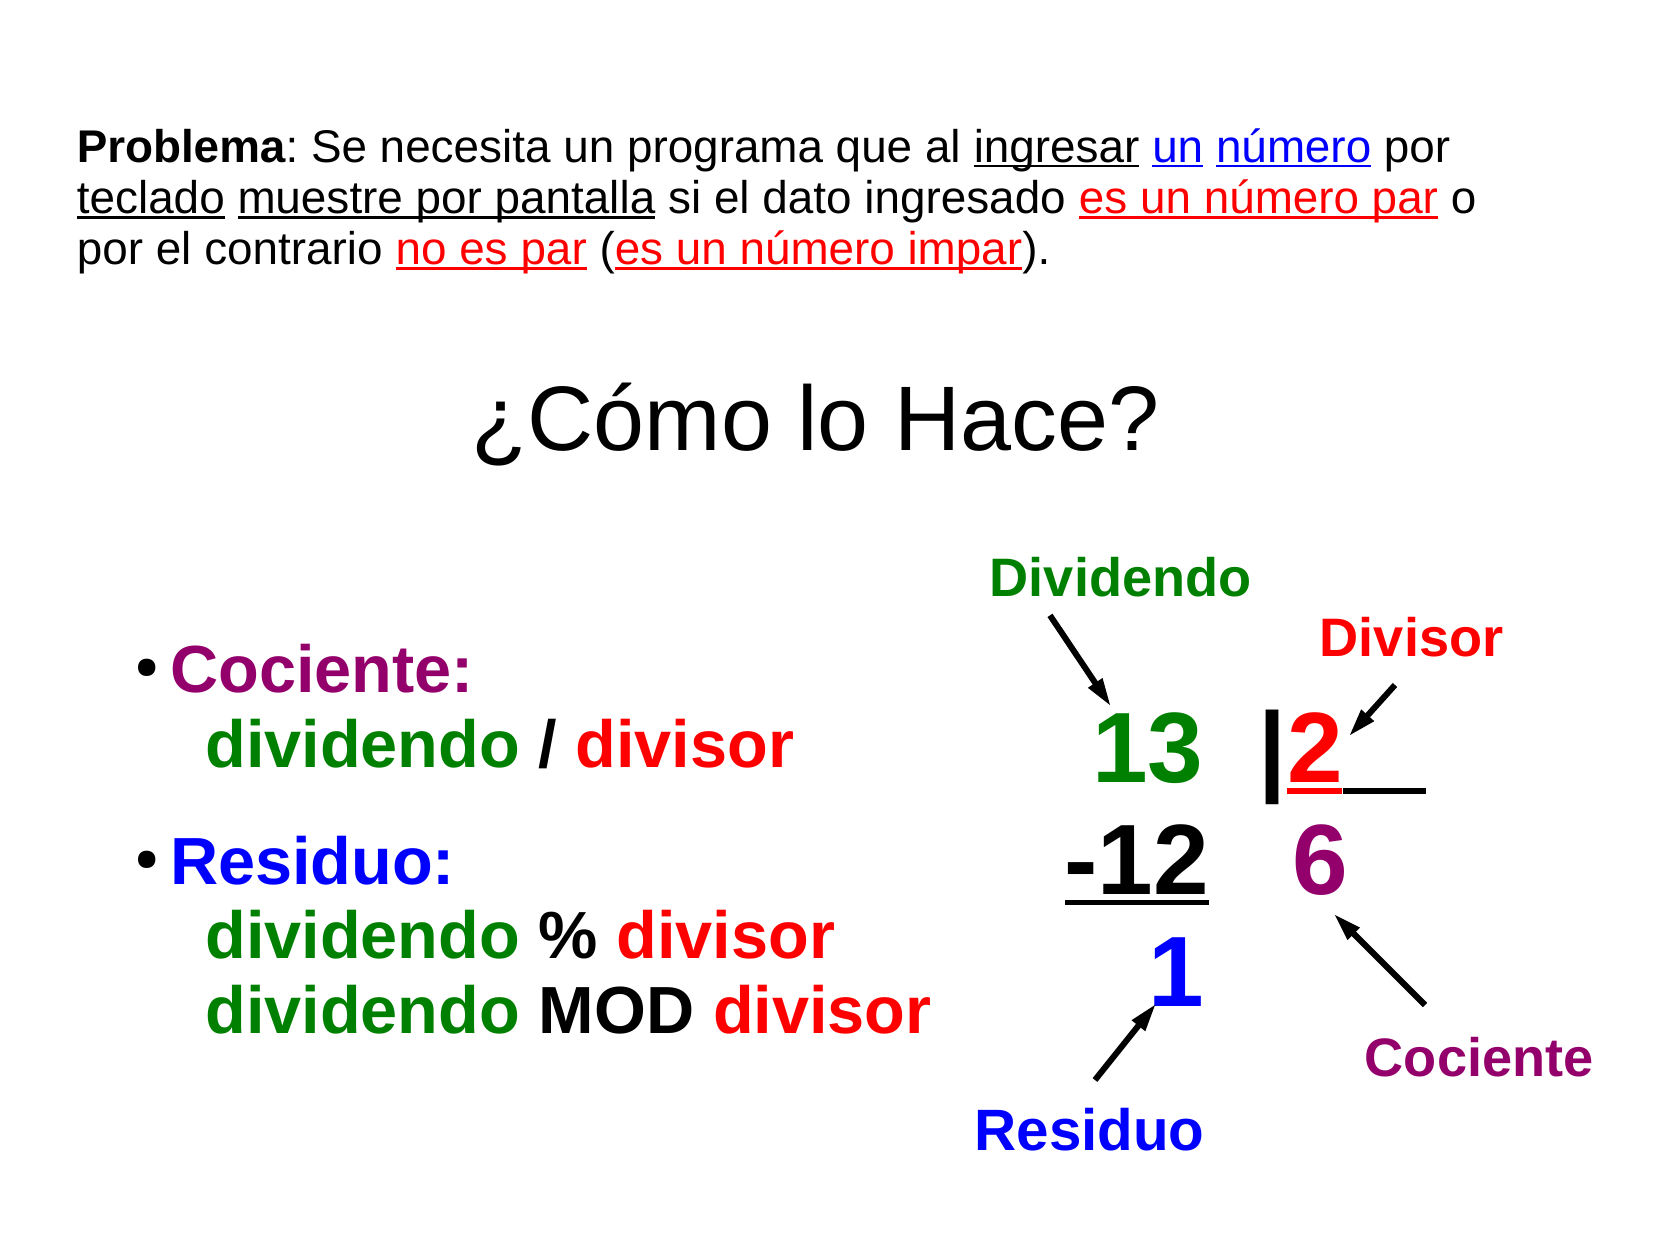

Problema: Se necesita un programa que al ingresar un número por teclado muestre por pantalla si el dato ingresado es un número par o por el contrario no es par (es un número impar).
# ¿Cómo lo Hace?
Dividendo
Cociente:
dividendo / divisor
Residuo:
dividendo % divisor
dividendo MOD divisor
Divisor
 13 |2
-12 6
 1
Cociente
Residuo